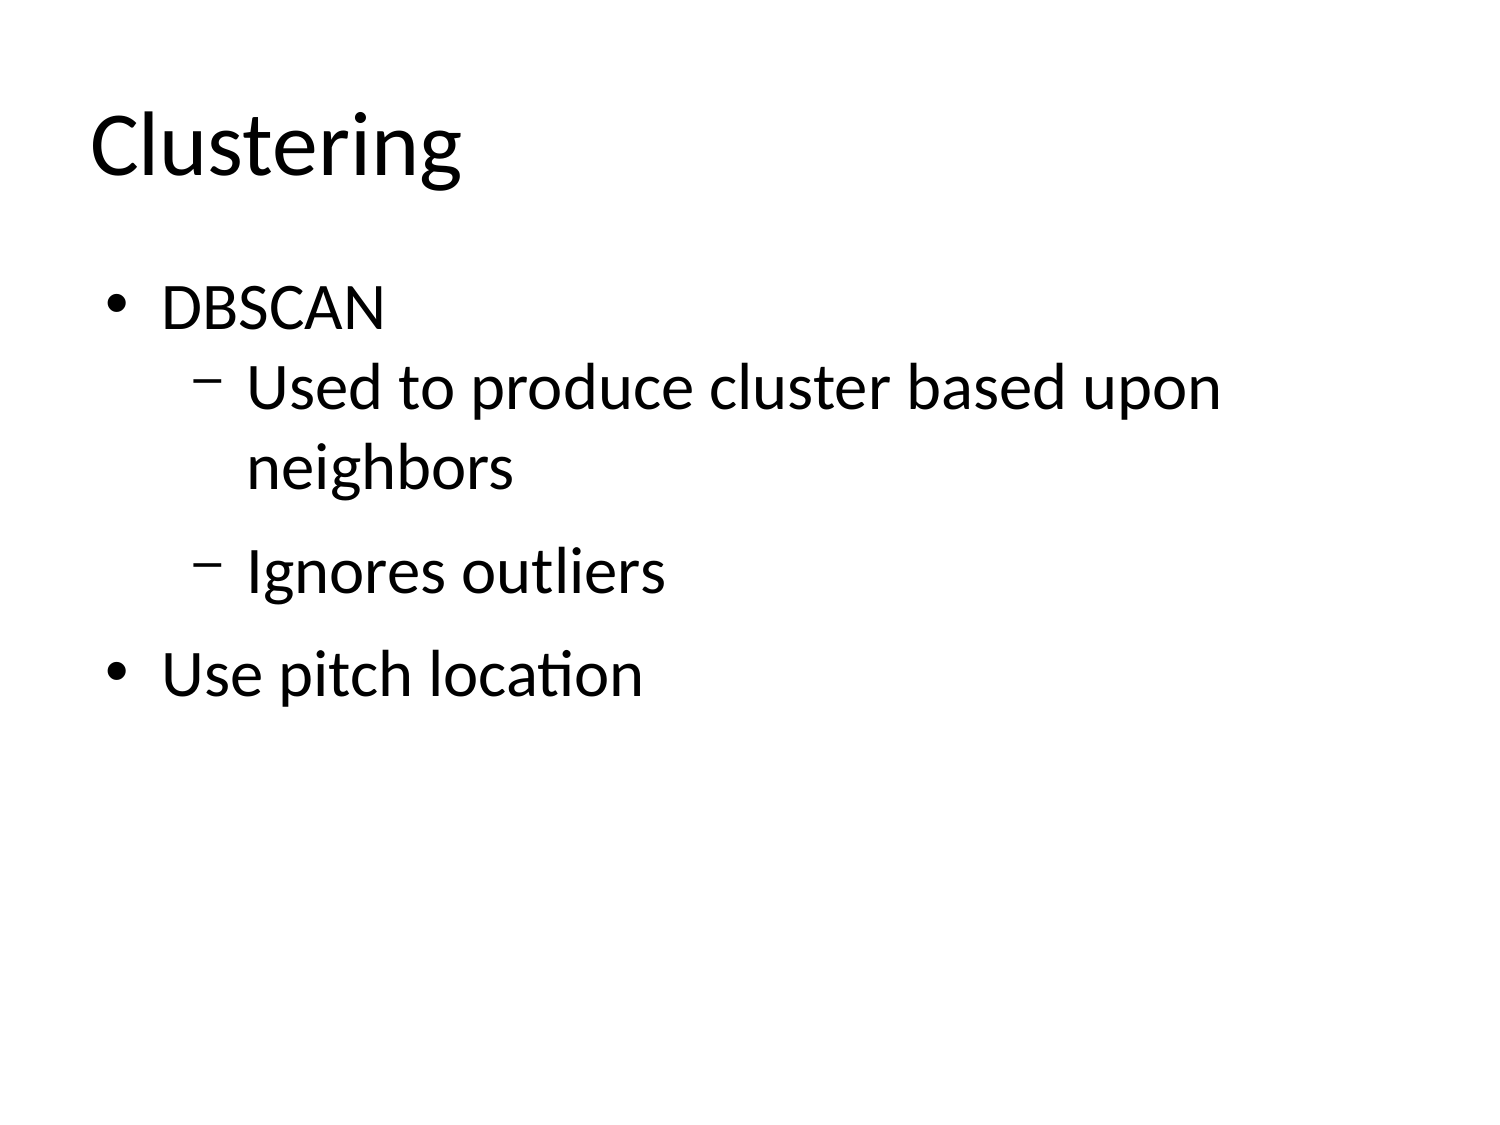

# Clustering
DBSCAN
Used to produce cluster based upon neighbors
Ignores outliers
Use pitch location